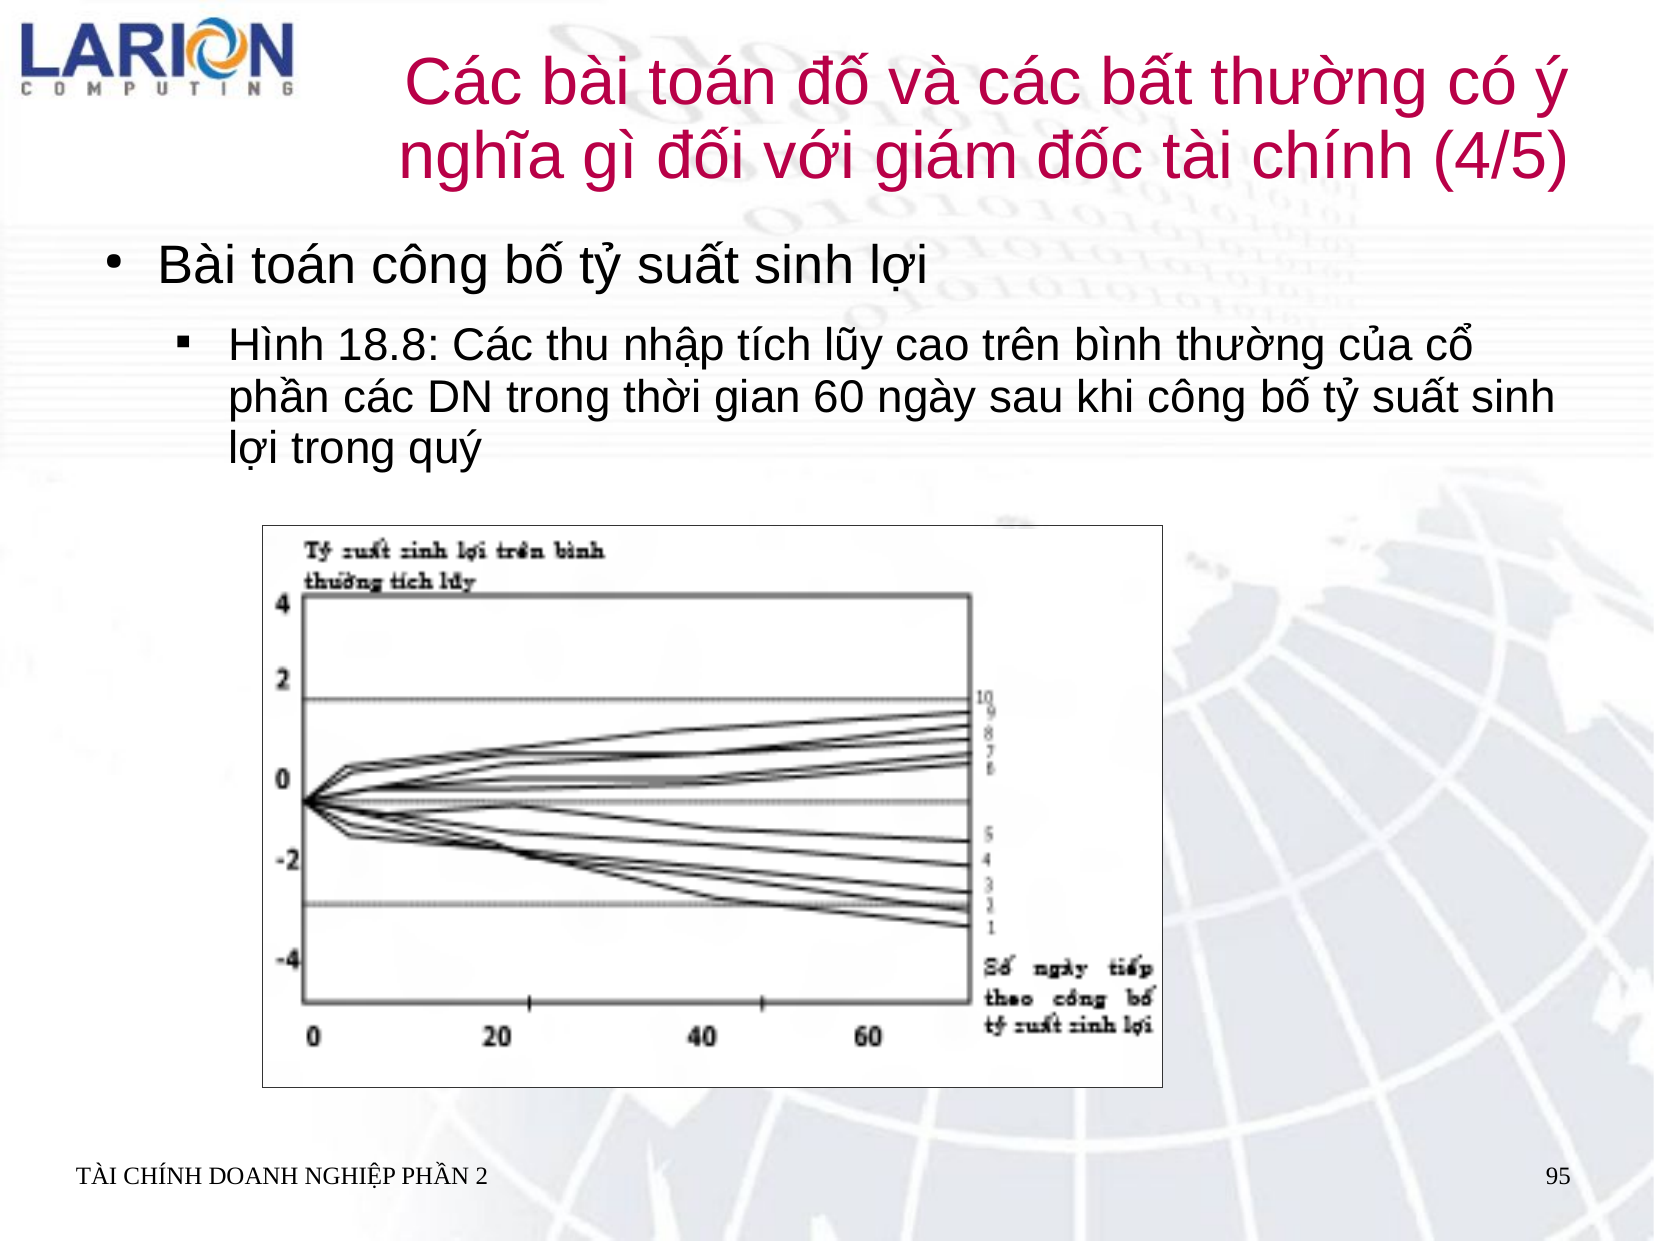

# Các bài toán đố và các bất thường có ý nghĩa gì đối với giám đốc tài chính (4/5)
Bài toán công bố tỷ suất sinh lợi
Hình 18.8: Các thu nhập tích lũy cao trên bình thường của cổ phần các DN trong thời gian 60 ngày sau khi công bố tỷ suất sinh lợi trong quý
TÀI CHÍNH DOANH NGHIỆP PHẦN 2
95